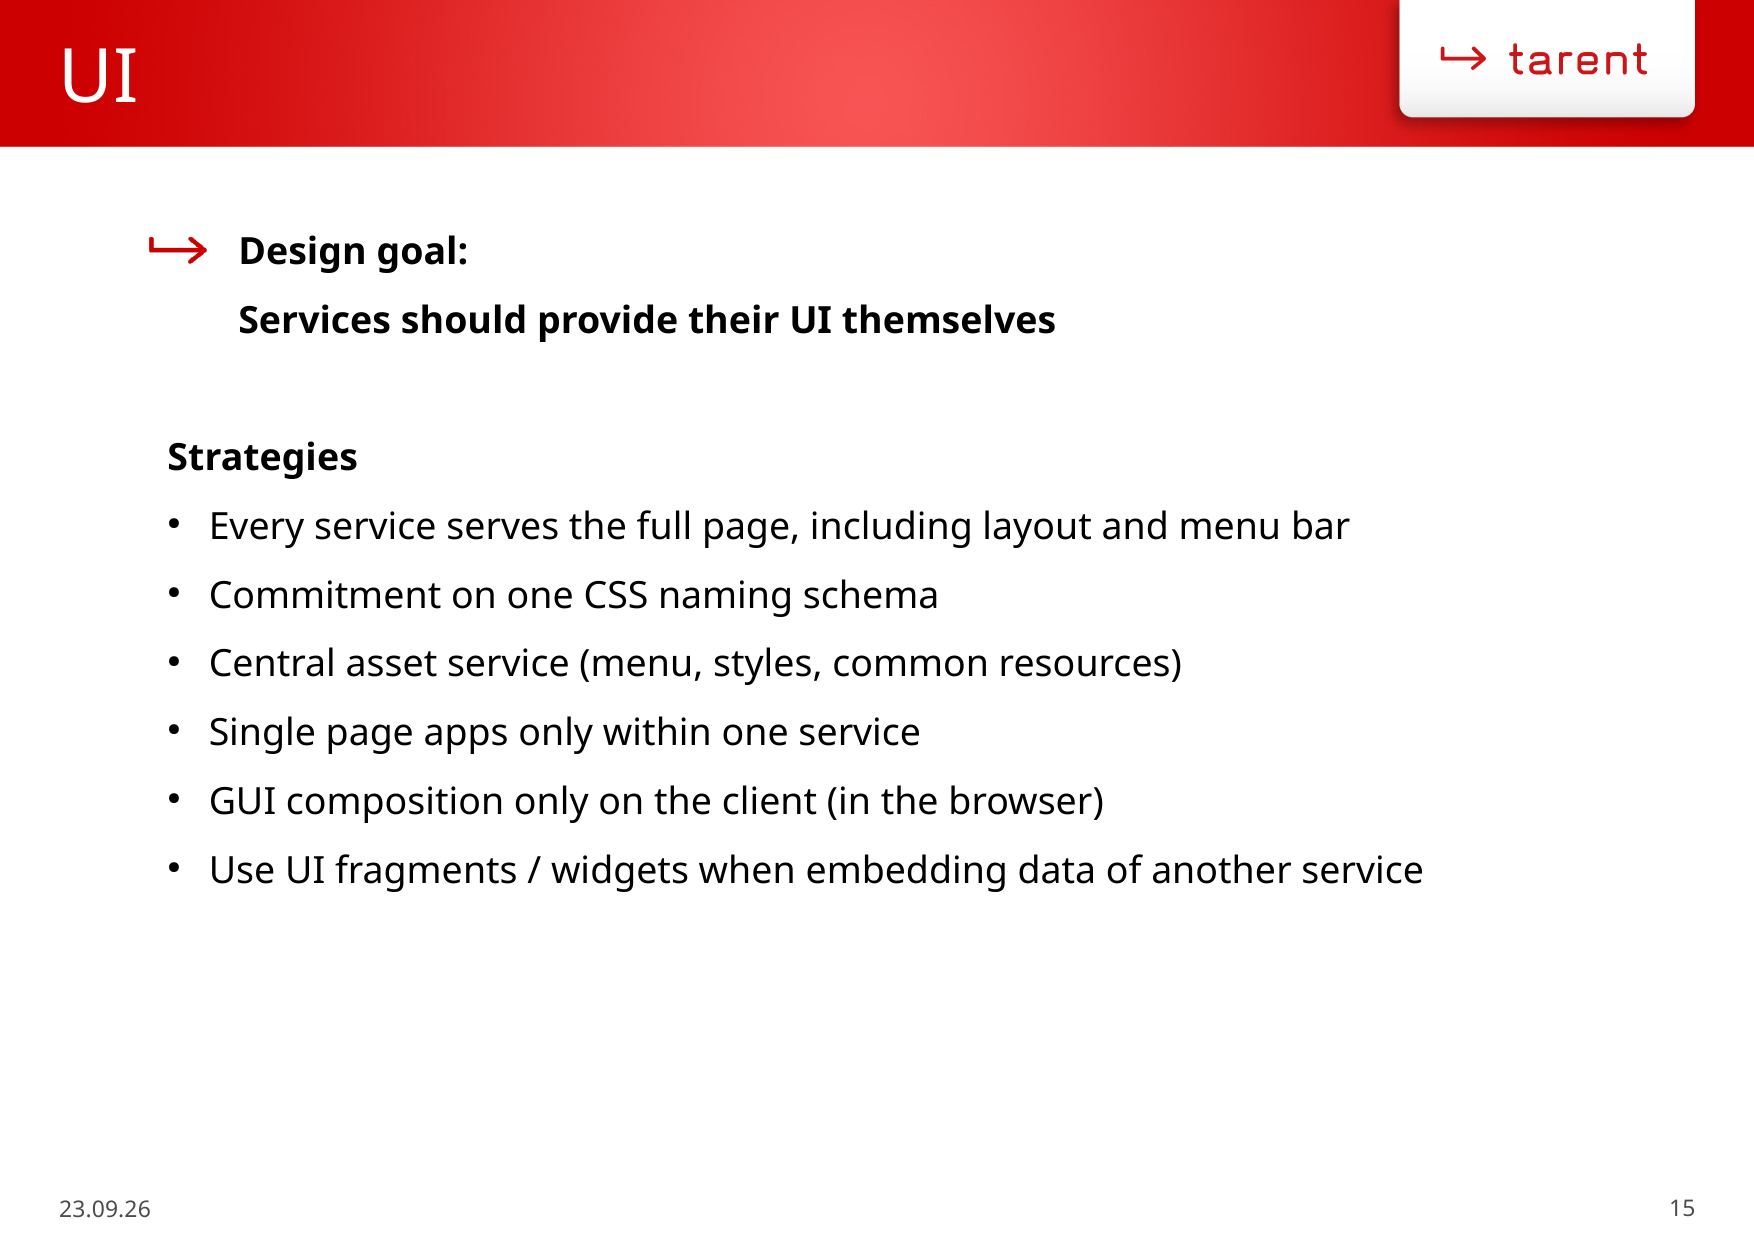

# UI
Design goal:
Services should provide their UI themselves
Strategies
Every service serves the full page, including layout and menu bar
Commitment on one CSS naming schema
Central asset service (menu, styles, common resources)
Single page apps only within one service
GUI composition only on the client (in the browser)
Use UI fragments / widgets when embedding data of another service